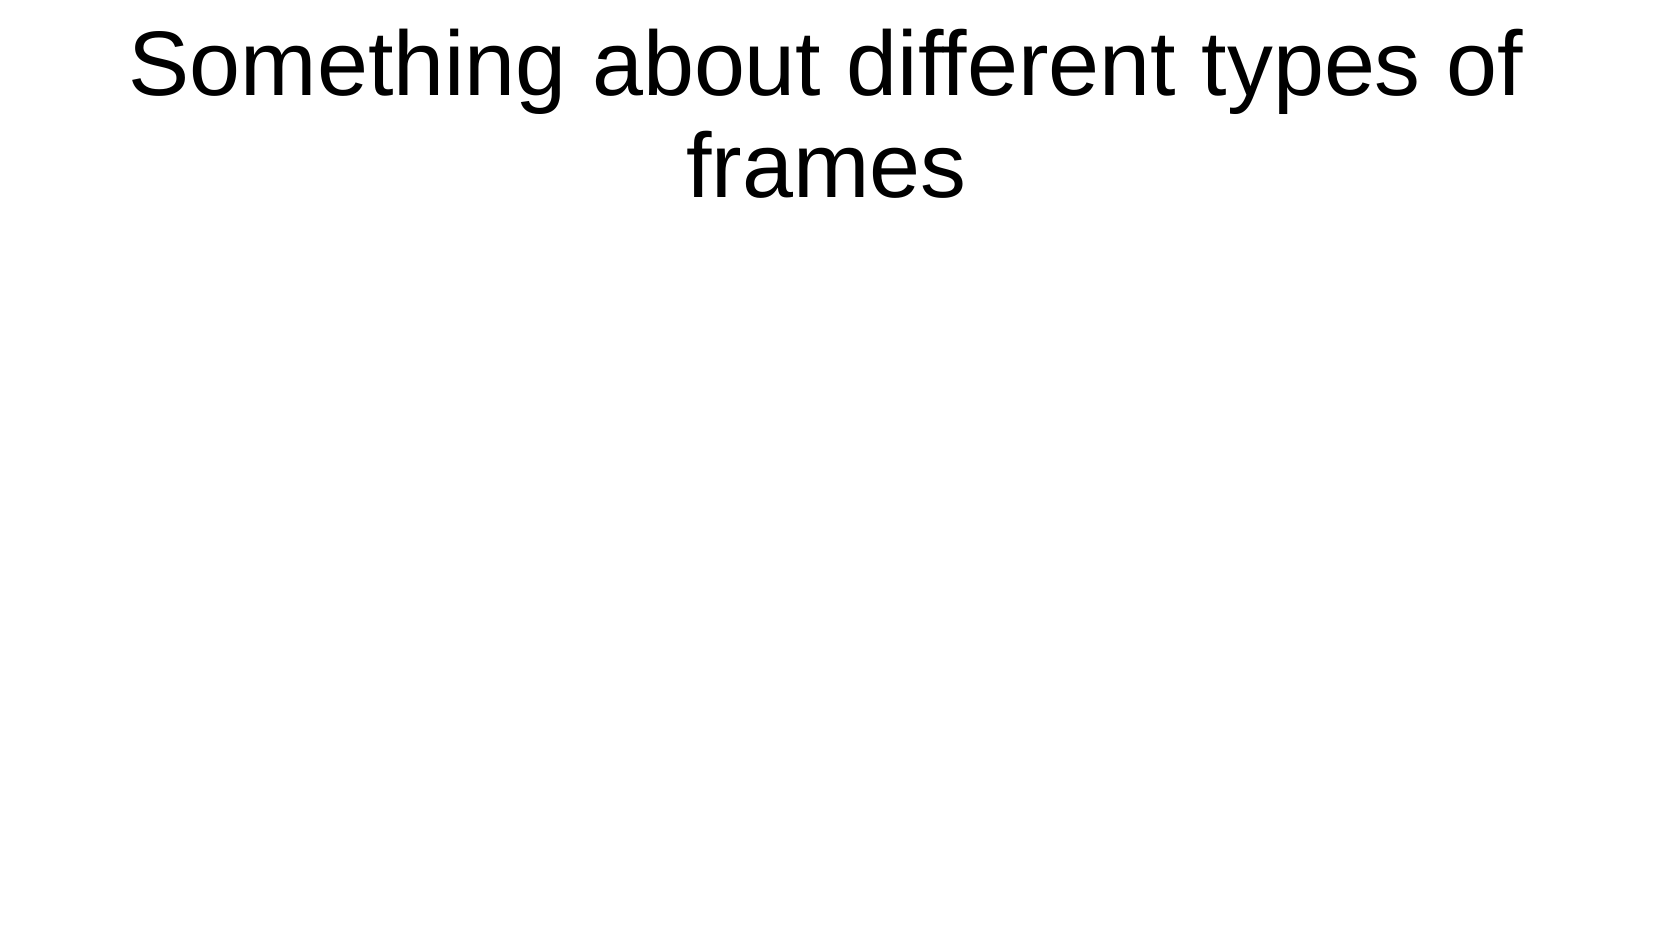

# Something about different types of frames